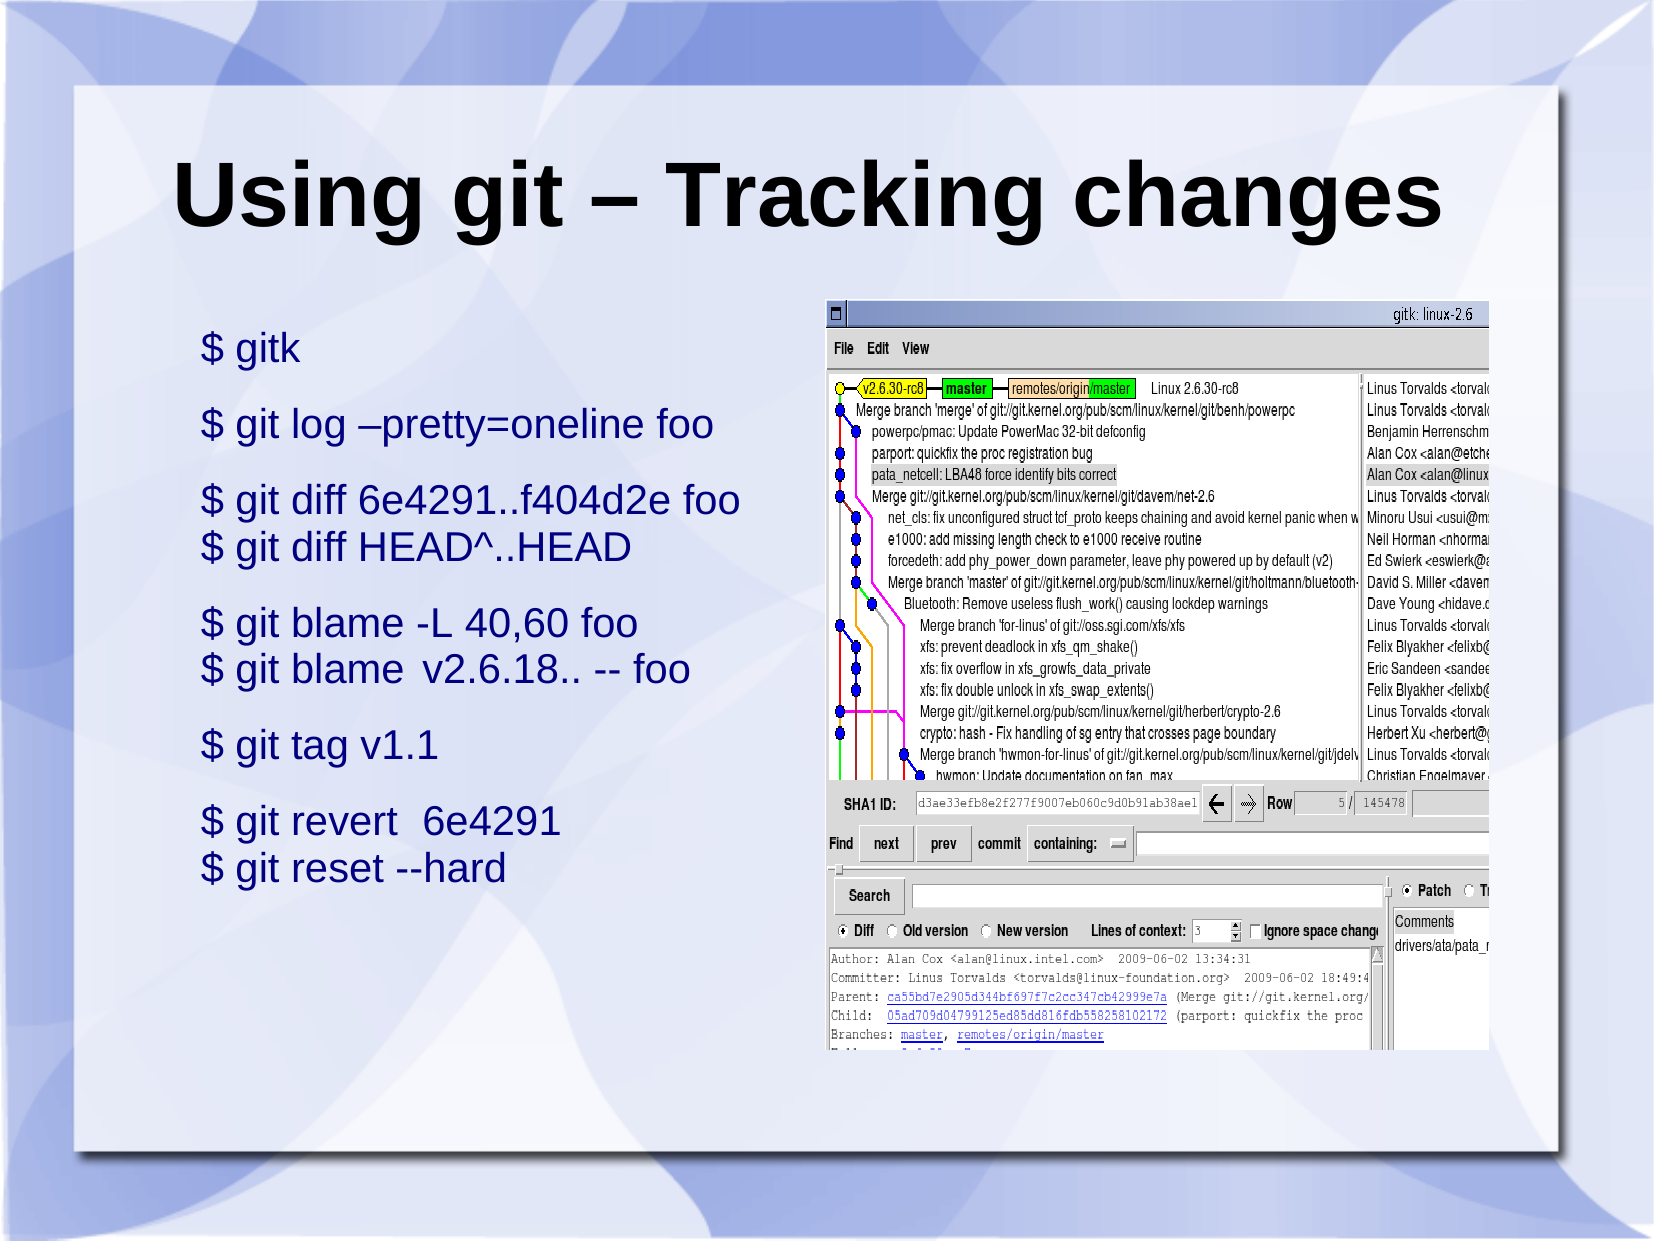

# Using git – Tracking changes
$ gitk
$ git log –pretty=oneline foo
$ git diff 6e4291..f404d2e foo
$ git diff HEAD^..HEAD
$ git blame -L 40,60 foo
$ git blame 	v2.6.18.. -- foo
$ git tag v1.1
$ git revert 	6e4291
$ git reset --hard